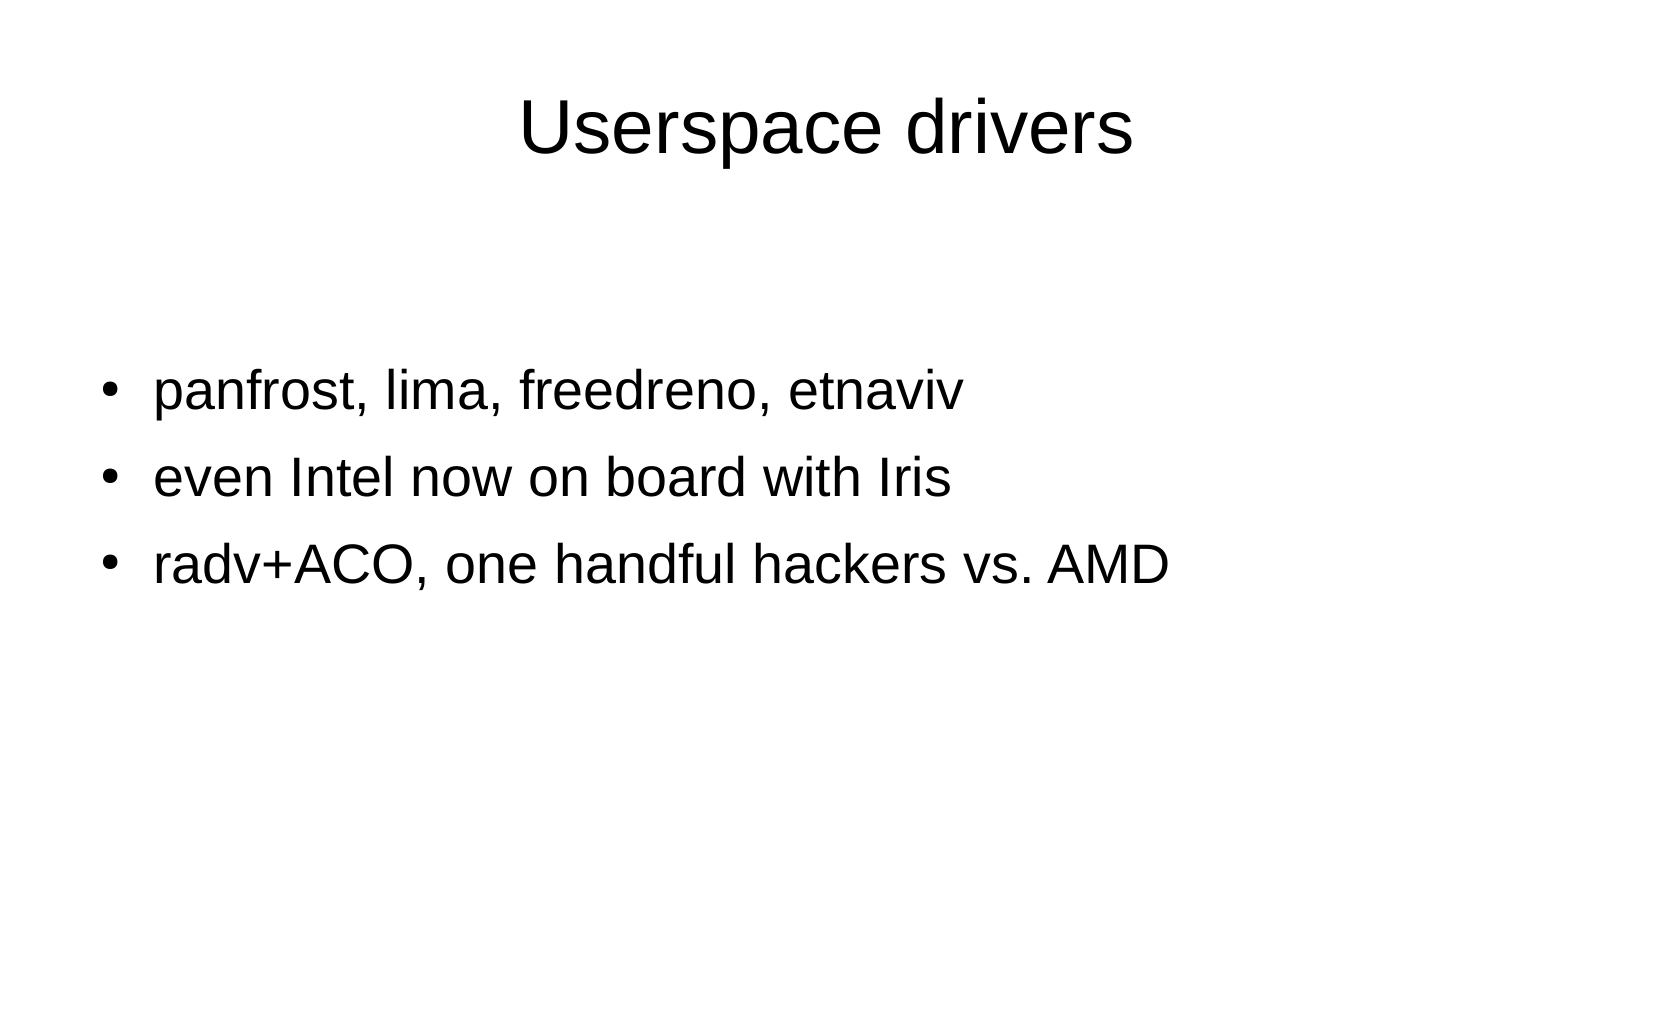

# Userspace drivers
panfrost, lima, freedreno, etnaviv
even Intel now on board with Iris
radv+ACO, one handful hackers vs. AMD